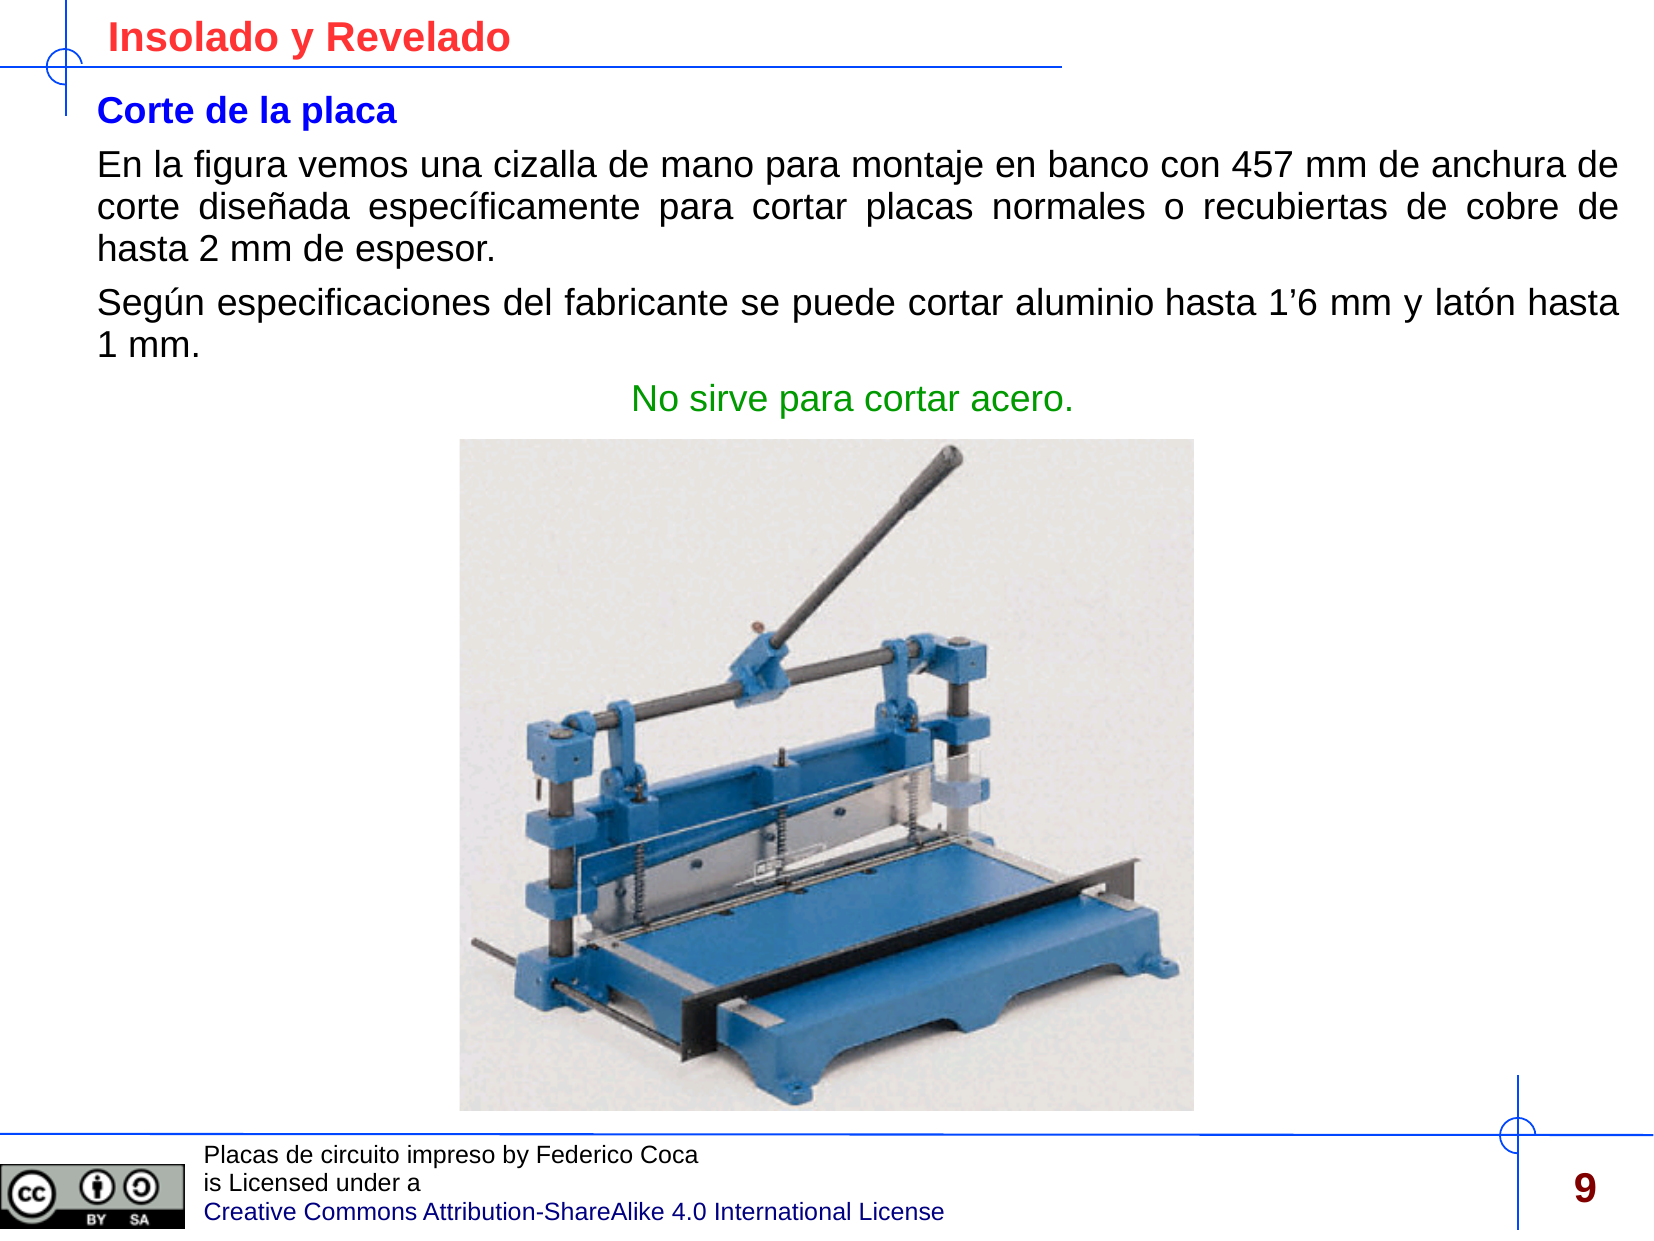

Insolado y Revelado
Corte de la placa
En la figura vemos una cizalla de mano para montaje en banco con 457 mm de anchura de corte diseñada específicamente para cortar placas normales o recubiertas de cobre de hasta 2 mm de espesor.
Según especificaciones del fabricante se puede cortar aluminio hasta 1’6 mm y latón hasta 1 mm.
No sirve para cortar acero.
Placas de circuito impreso by Federico Coca
is Licensed under a Creative Commons Attribution-ShareAlike 4.0 International License